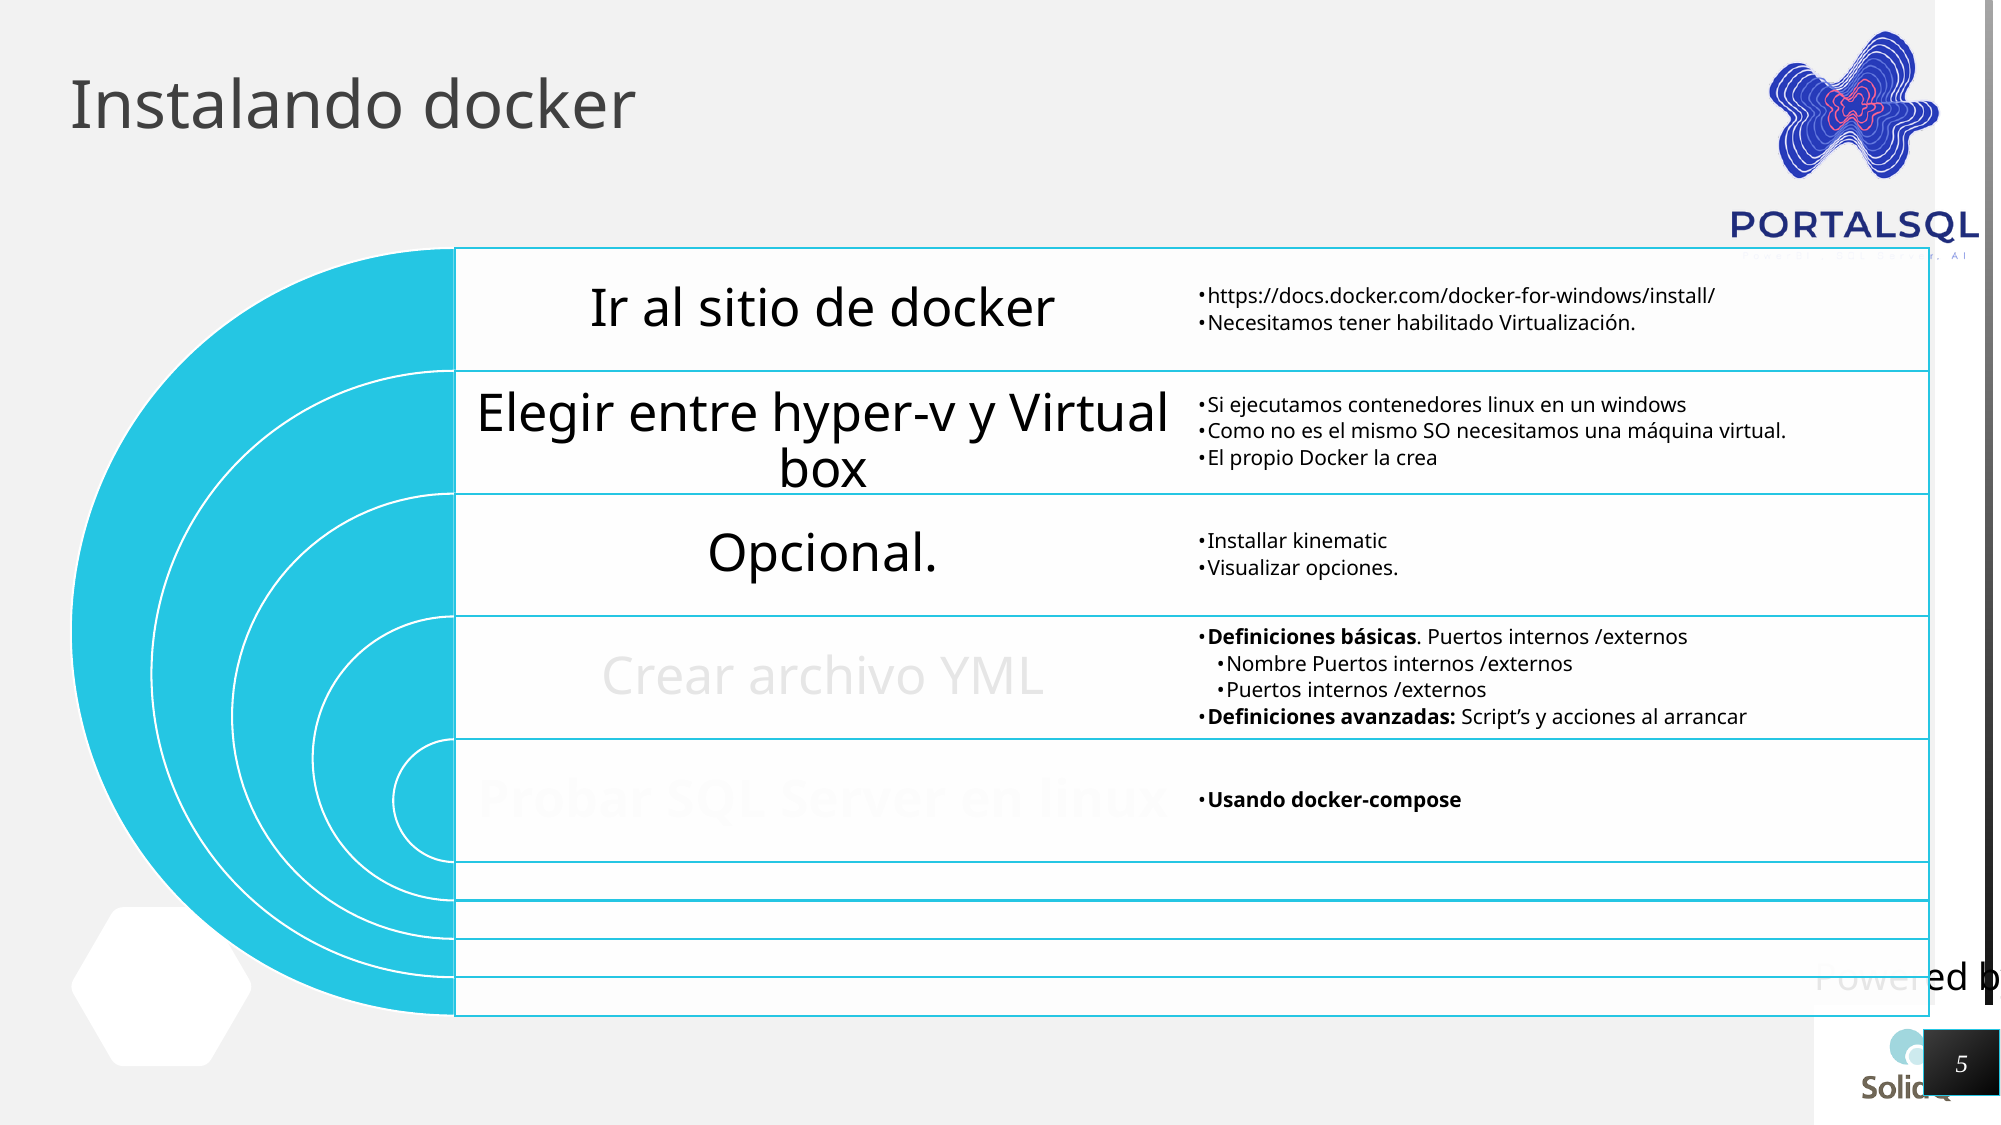

# Instalando docker
Ir al sitio de docker
https://docs.docker.com/docker-for-windows/install/
Necesitamos tener habilitado Virtualización.
Elegir entre hyper-v y Virtual box
Si ejecutamos contenedores linux en un windows
Como no es el mismo SO necesitamos una máquina virtual.
El propio Docker la crea
Opcional.
Installar kinematic
Visualizar opciones.
Crear archivo YML
Definiciones básicas. Puertos internos /externos
Nombre Puertos internos /externos
Puertos internos /externos
Definiciones avanzadas: Script’s y acciones al arrancar
Probar SQL Server en linux
Usando docker-compose